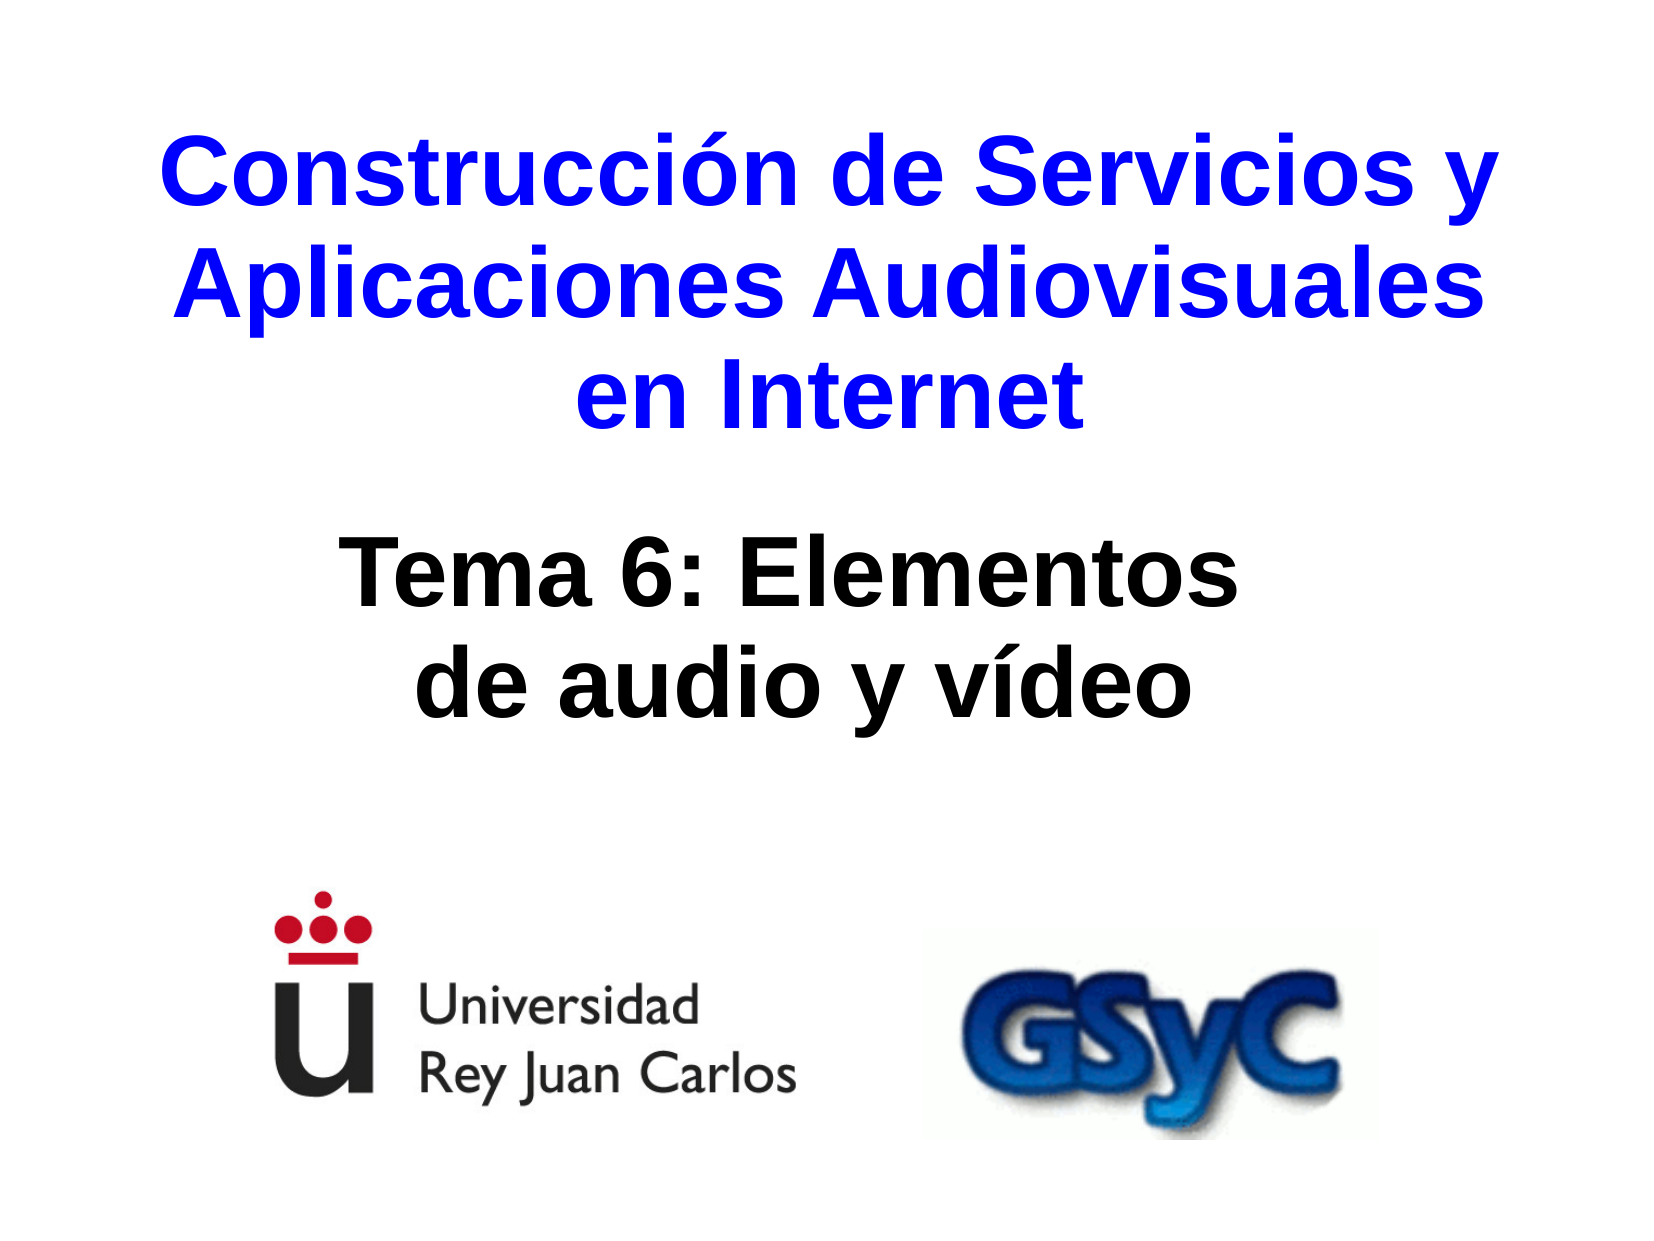

Construcción de Servicios y Aplicaciones Audiovisuales en Internet
# Tema 6: Elementos de audio y vídeo